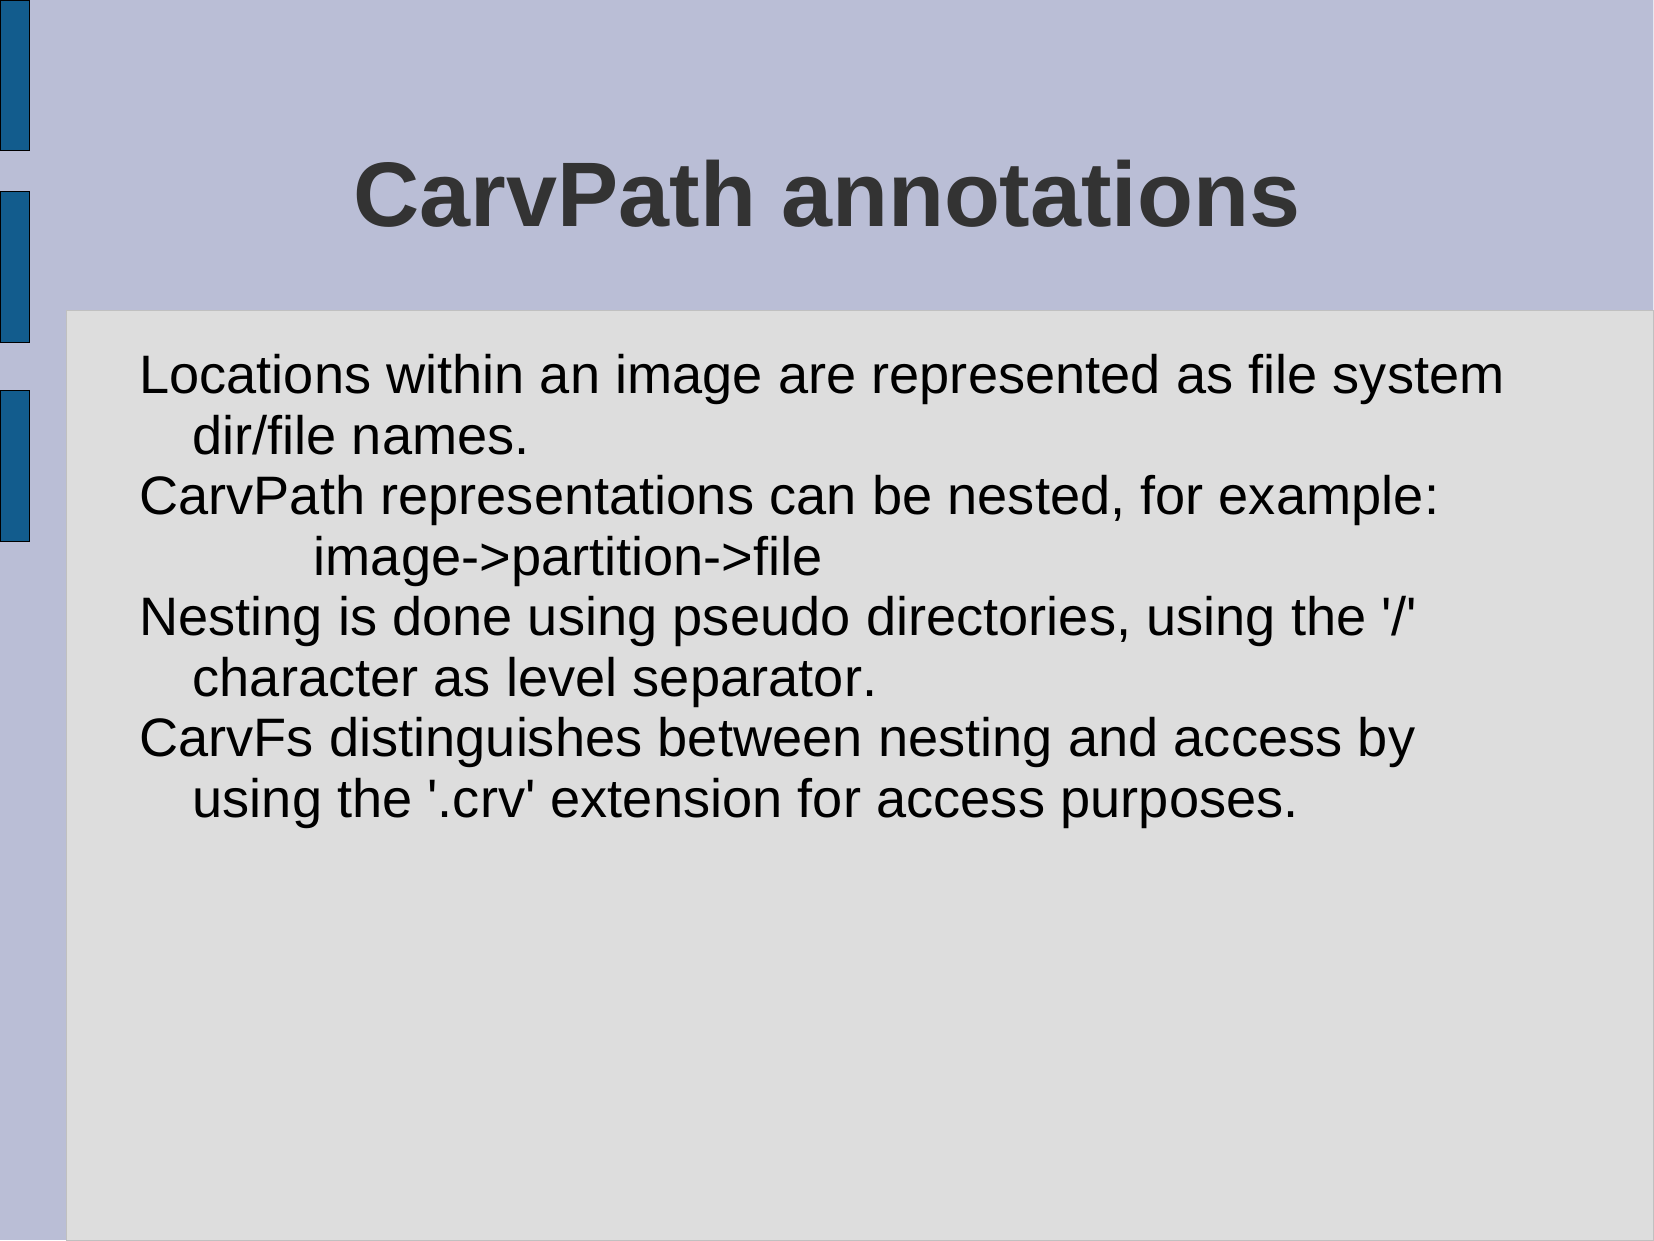

# CarvPath annotations
Locations within an image are represented as file system dir/file names.
CarvPath representations can be nested, for example:
 image->partition->file
Nesting is done using pseudo directories, using the '/' character as level separator.
CarvFs distinguishes between nesting and access by using the '.crv' extension for access purposes.